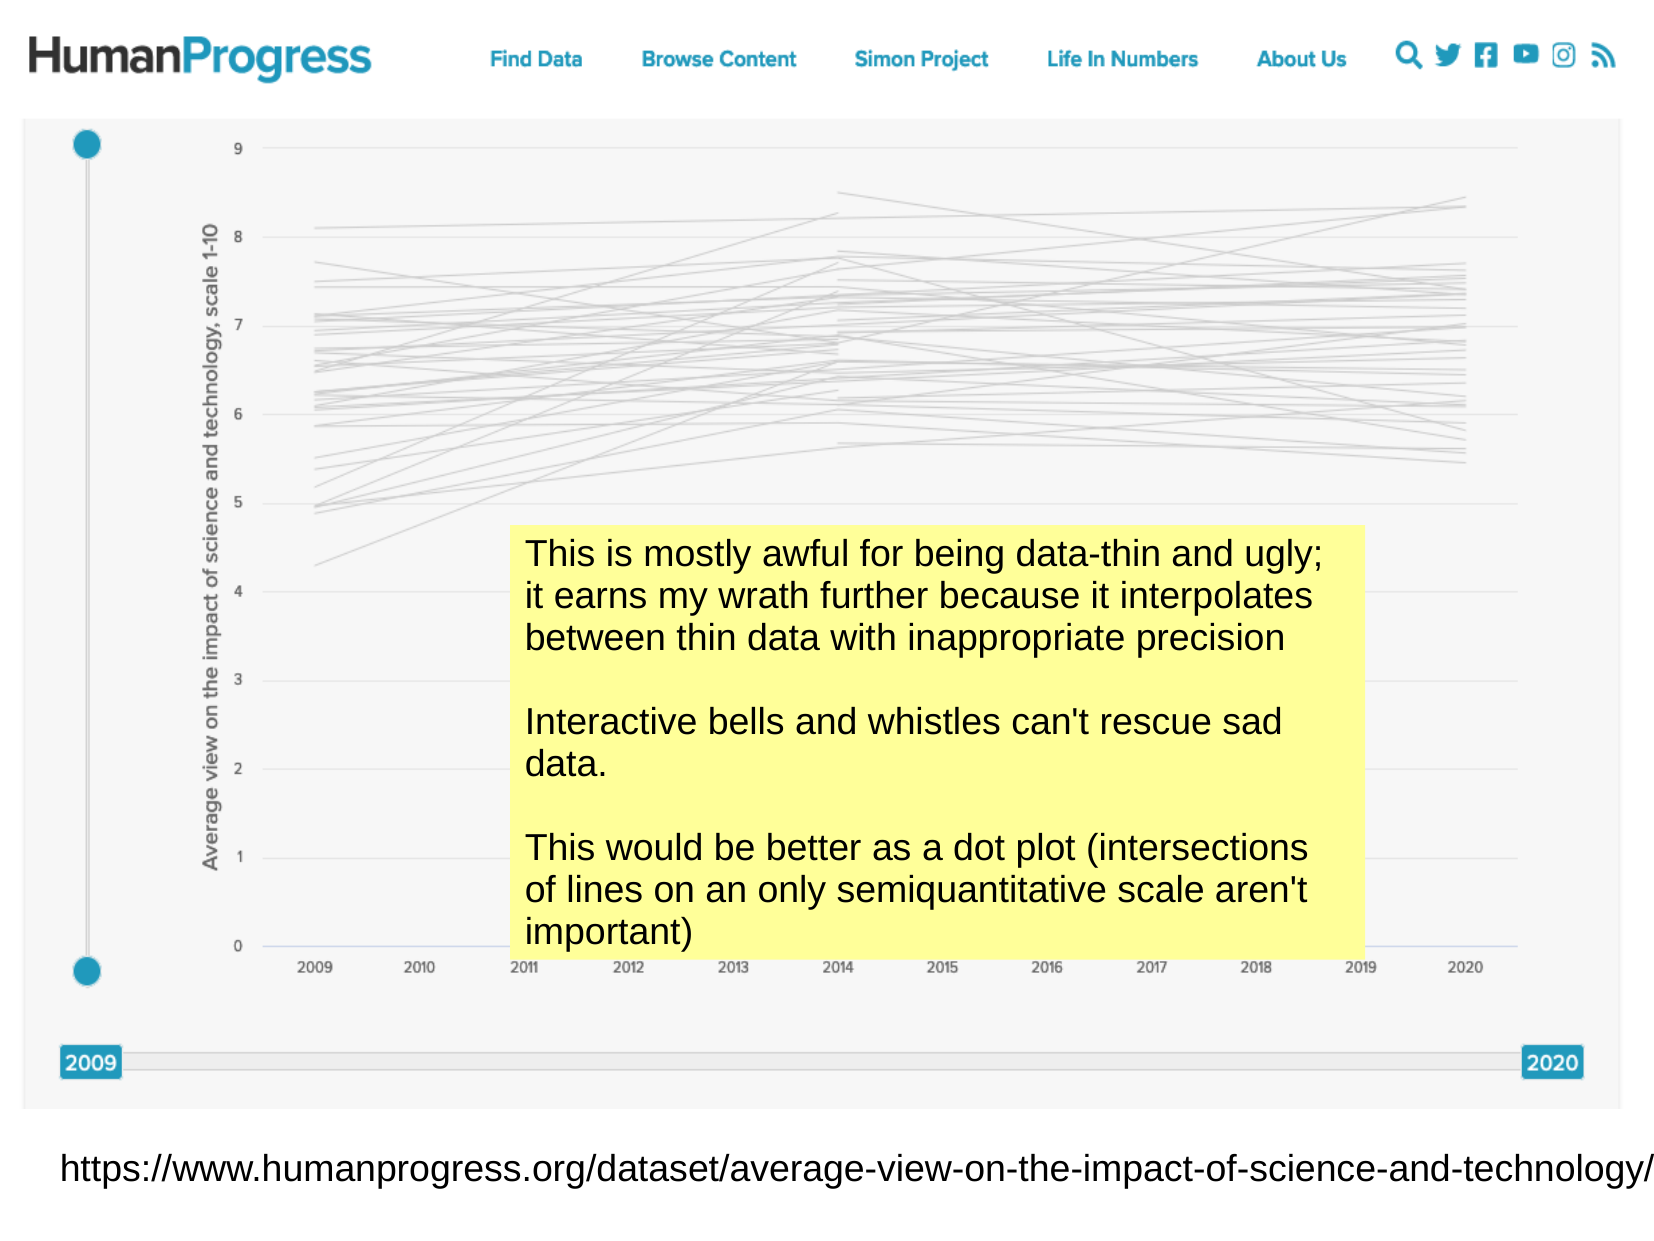

#
This is mostly awful for being data-thin and ugly; it earns my wrath further because it interpolates between thin data with inappropriate precision
Interactive bells and whistles can't rescue sad data.
This would be better as a dot plot (intersections of lines on an only semiquantitative scale aren't important)
https://www.humanprogress.org/dataset/average-view-on-the-impact-of-science-and-technology/